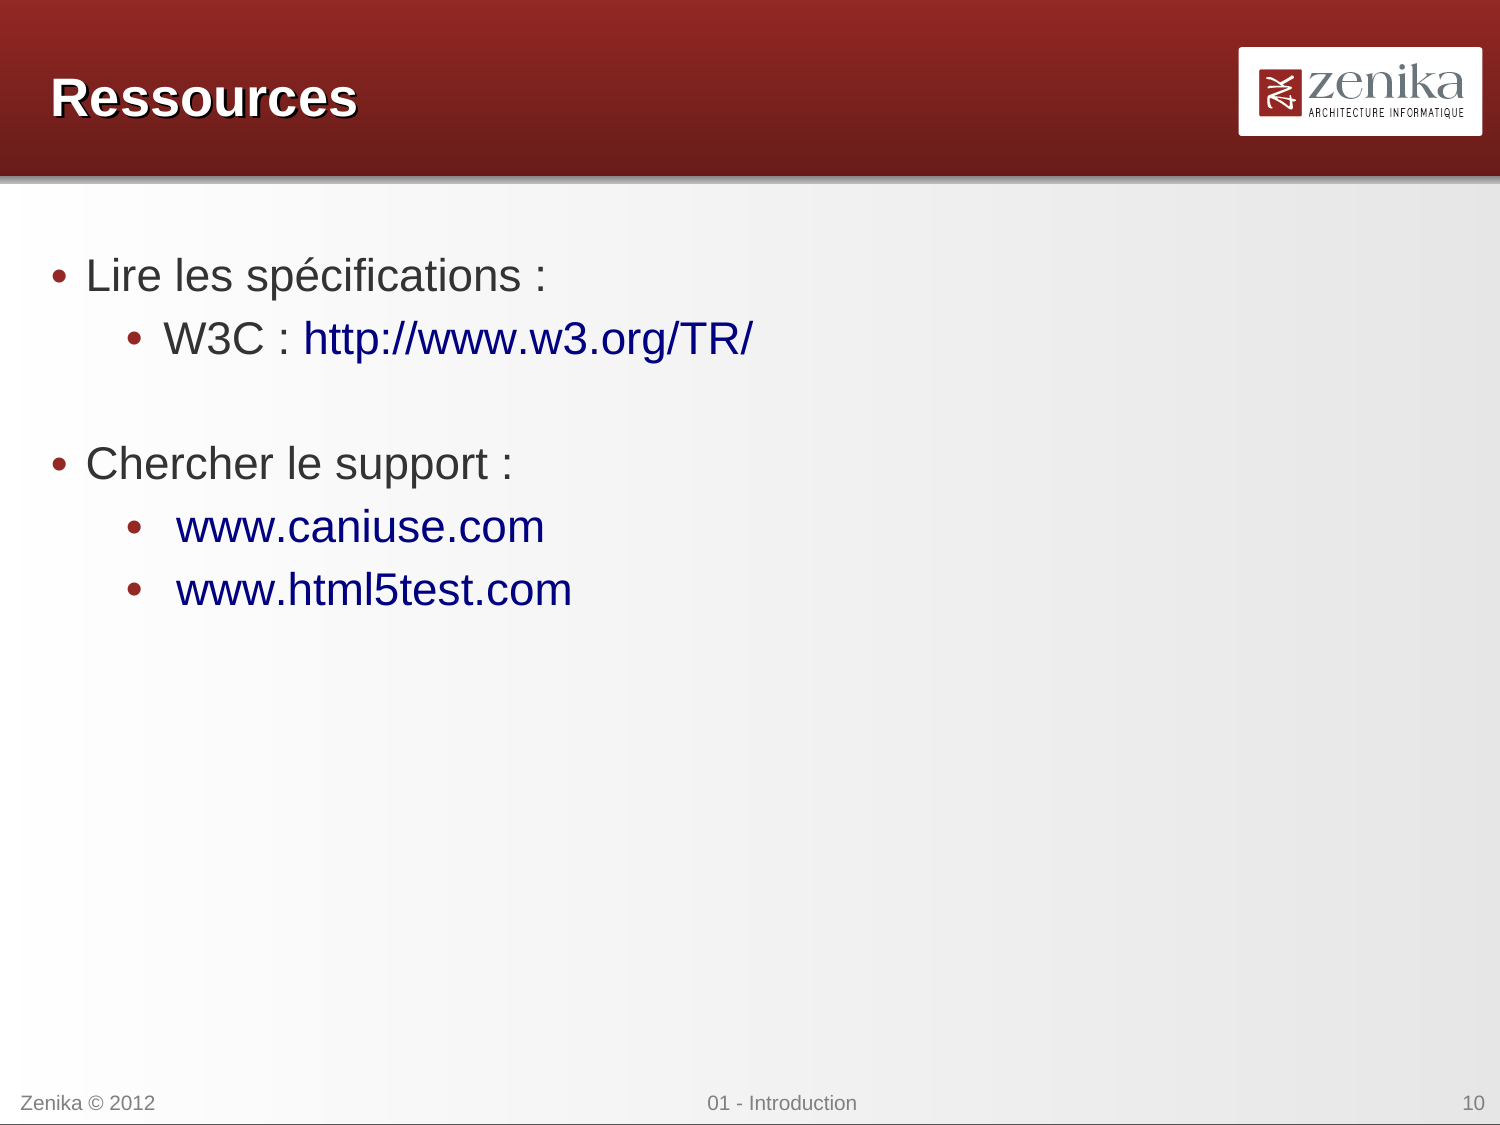

# Ressources
Lire les spécifications :
W3C : http://www.w3.org/TR/
Chercher le support :
 www.caniuse.com
 www.html5test.com